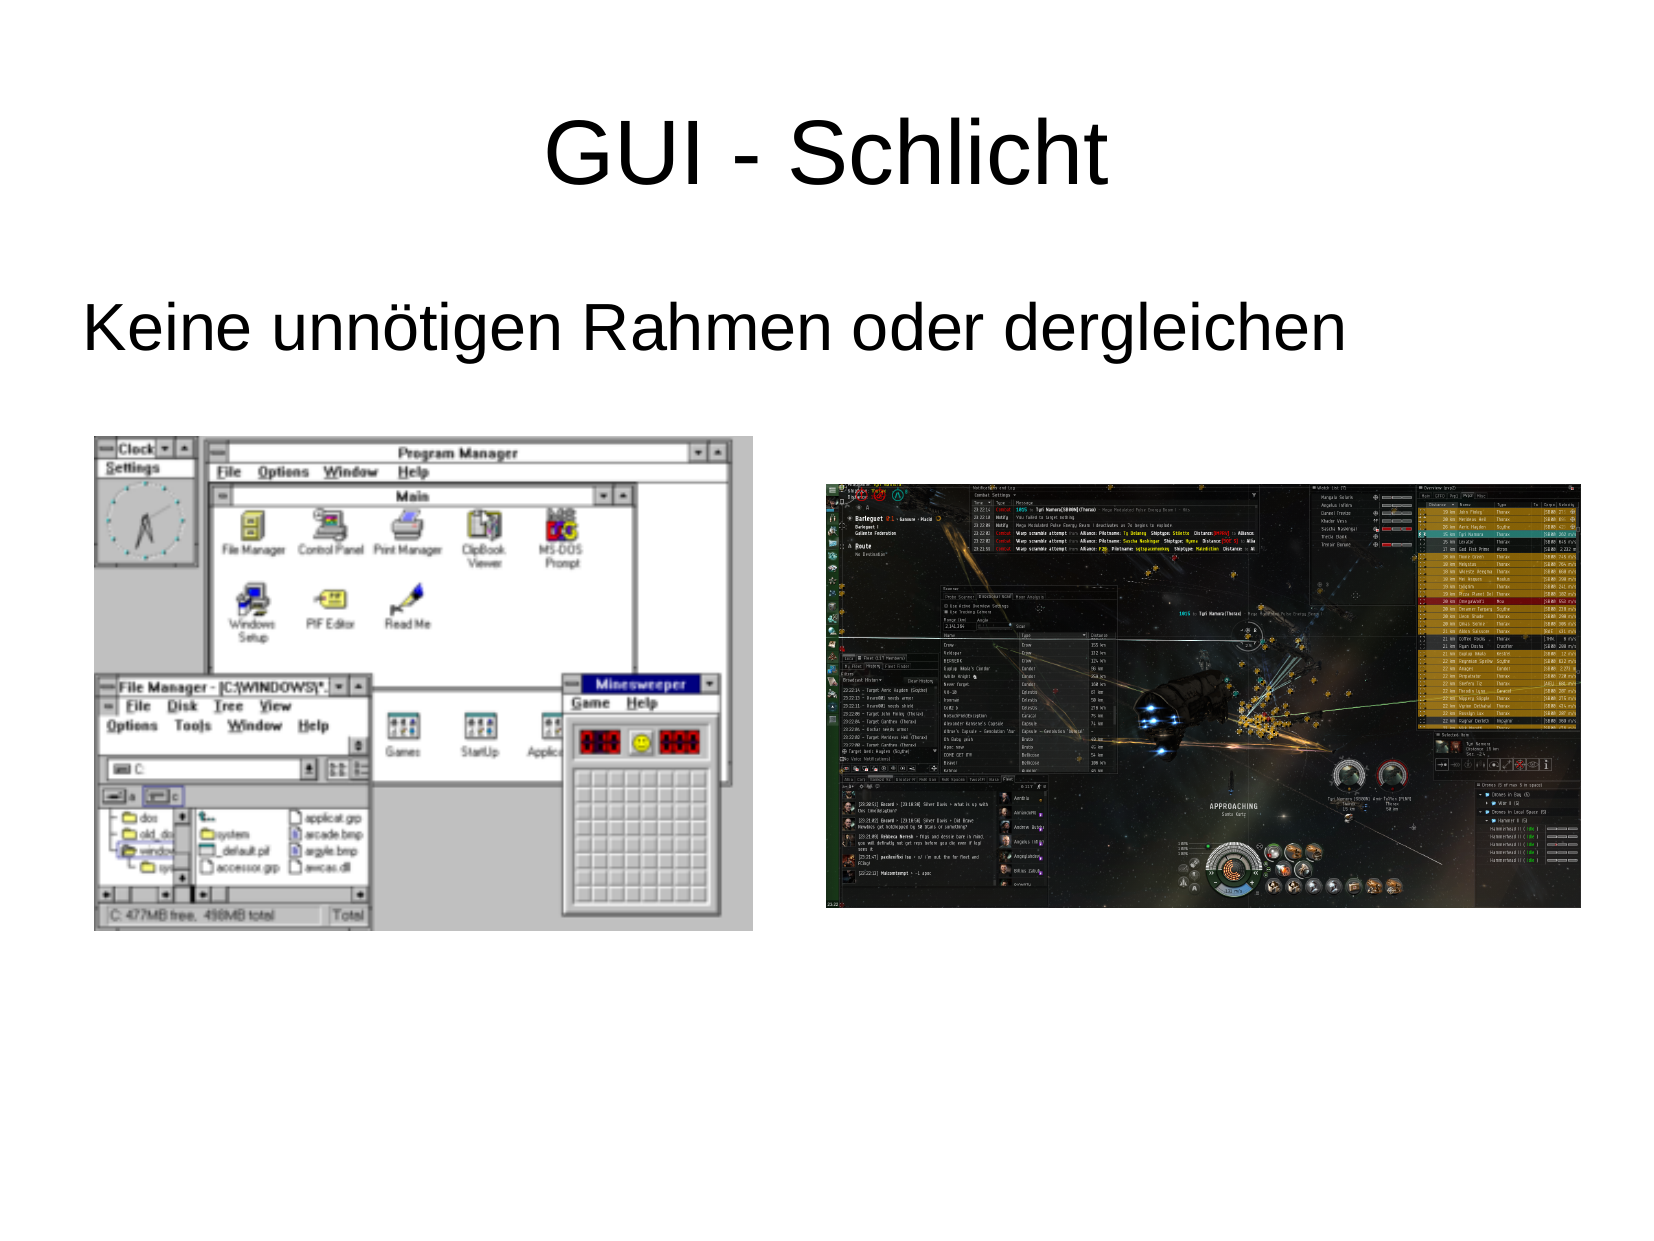

# GUI - Schlicht
Keine unnötigen Rahmen oder dergleichen